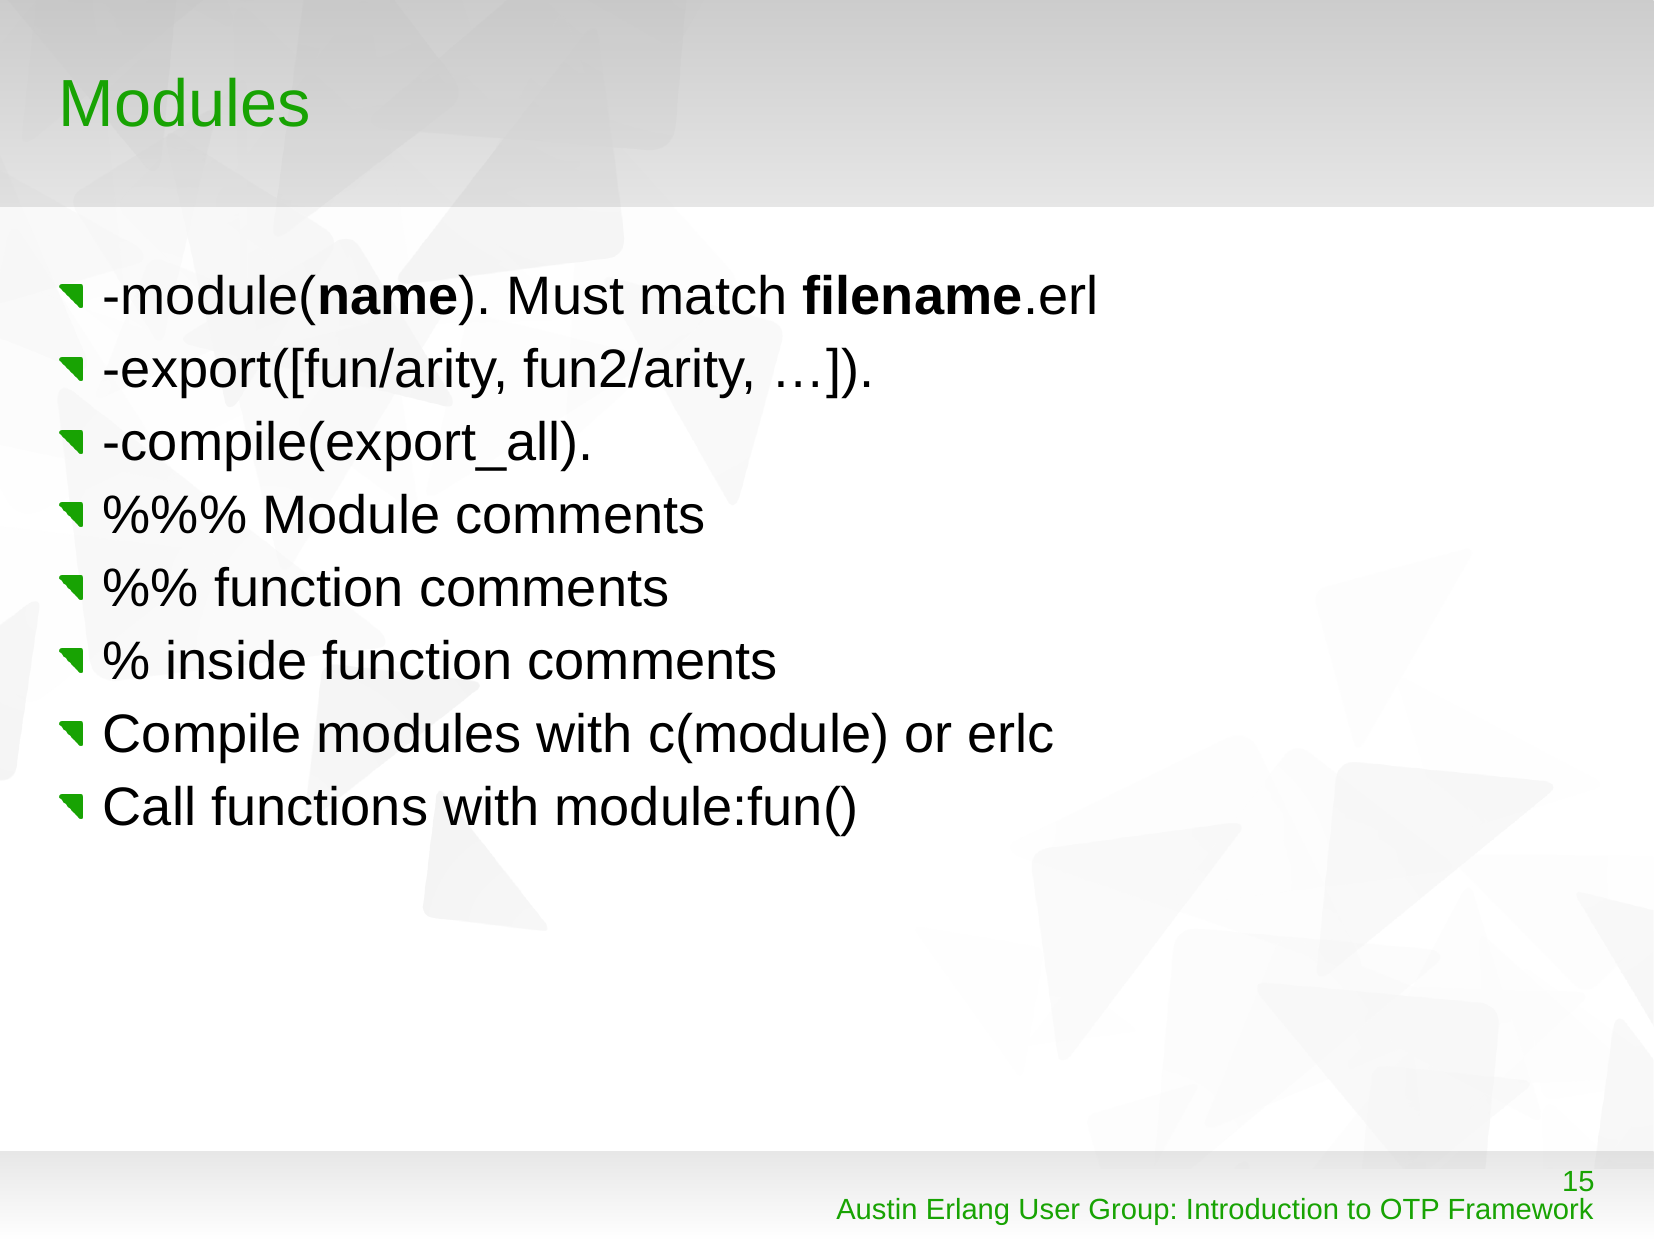

# Modules
-module(name). Must match filename.erl
-export([fun/arity, fun2/arity, …]).
-compile(export_all).
%%% Module comments
%% function comments
% inside function comments
Compile modules with c(module) or erlc
Call functions with module:fun()
15
Austin Erlang User Group: Introduction to OTP Framework